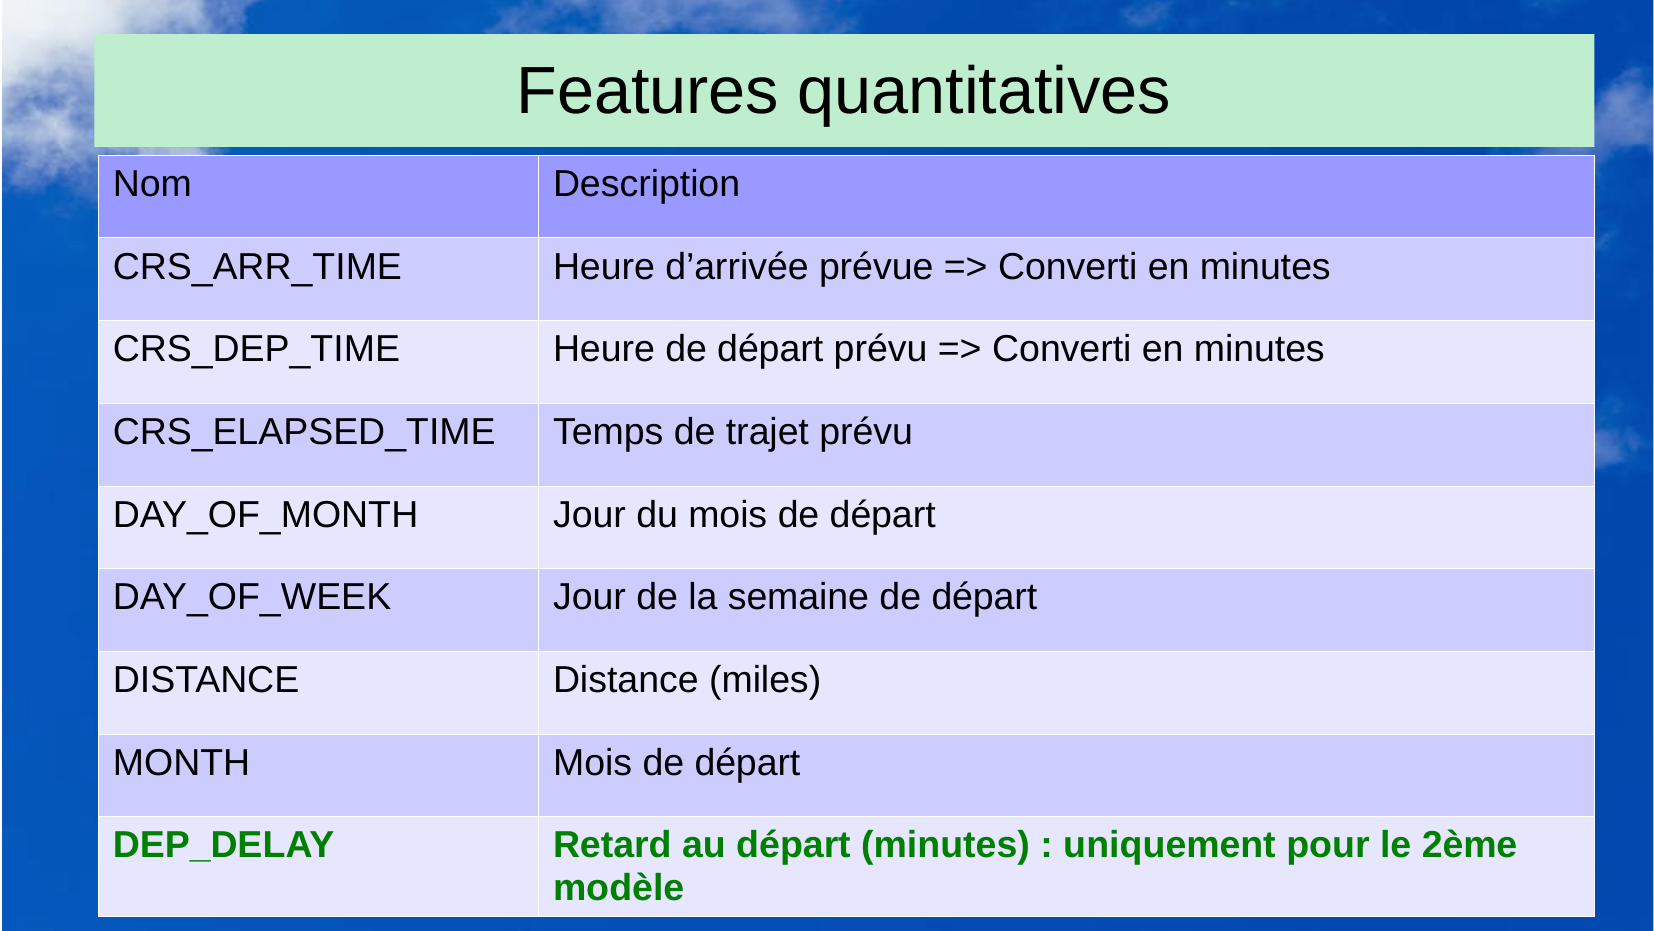

# Features quantitatives
| Nom | Description |
| --- | --- |
| CRS\_ARR\_TIME | Heure d’arrivée prévue => Converti en minutes |
| CRS\_DEP\_TIME | Heure de départ prévu => Converti en minutes |
| CRS\_ELAPSED\_TIME | Temps de trajet prévu |
| DAY\_OF\_MONTH | Jour du mois de départ |
| DAY\_OF\_WEEK | Jour de la semaine de départ |
| DISTANCE | Distance (miles) |
| MONTH | Mois de départ |
| DEP\_DELAY | Retard au départ (minutes) : uniquement pour le 2ème modèle |